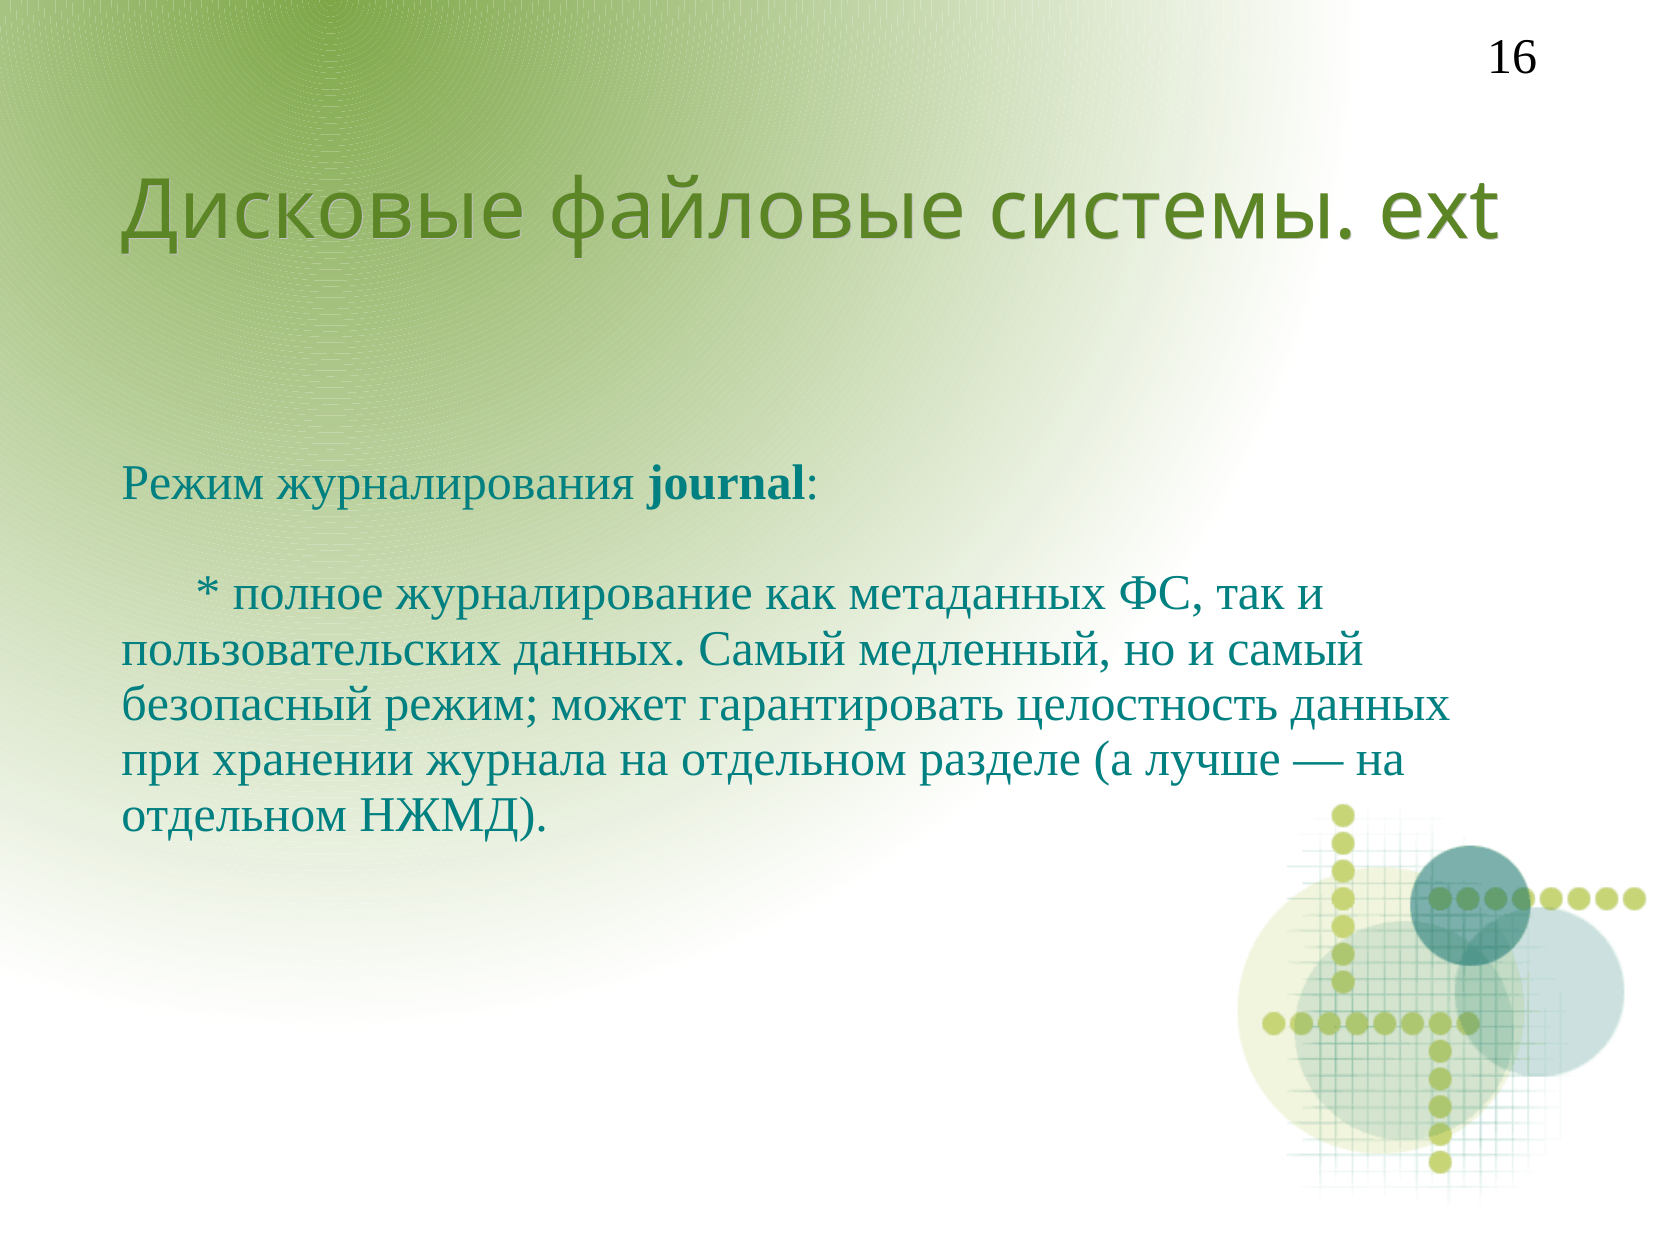

Дисковые файловые системы. ext
# Режим журналирования journal:
	* полное журналирование как метаданных ФС, так и пользовательских данных. Самый медленный, но и самый безопасный режим; может гарантировать целостность данных при хранении журнала на отдельном разделе (а лучше — на отдельном НЖМД).